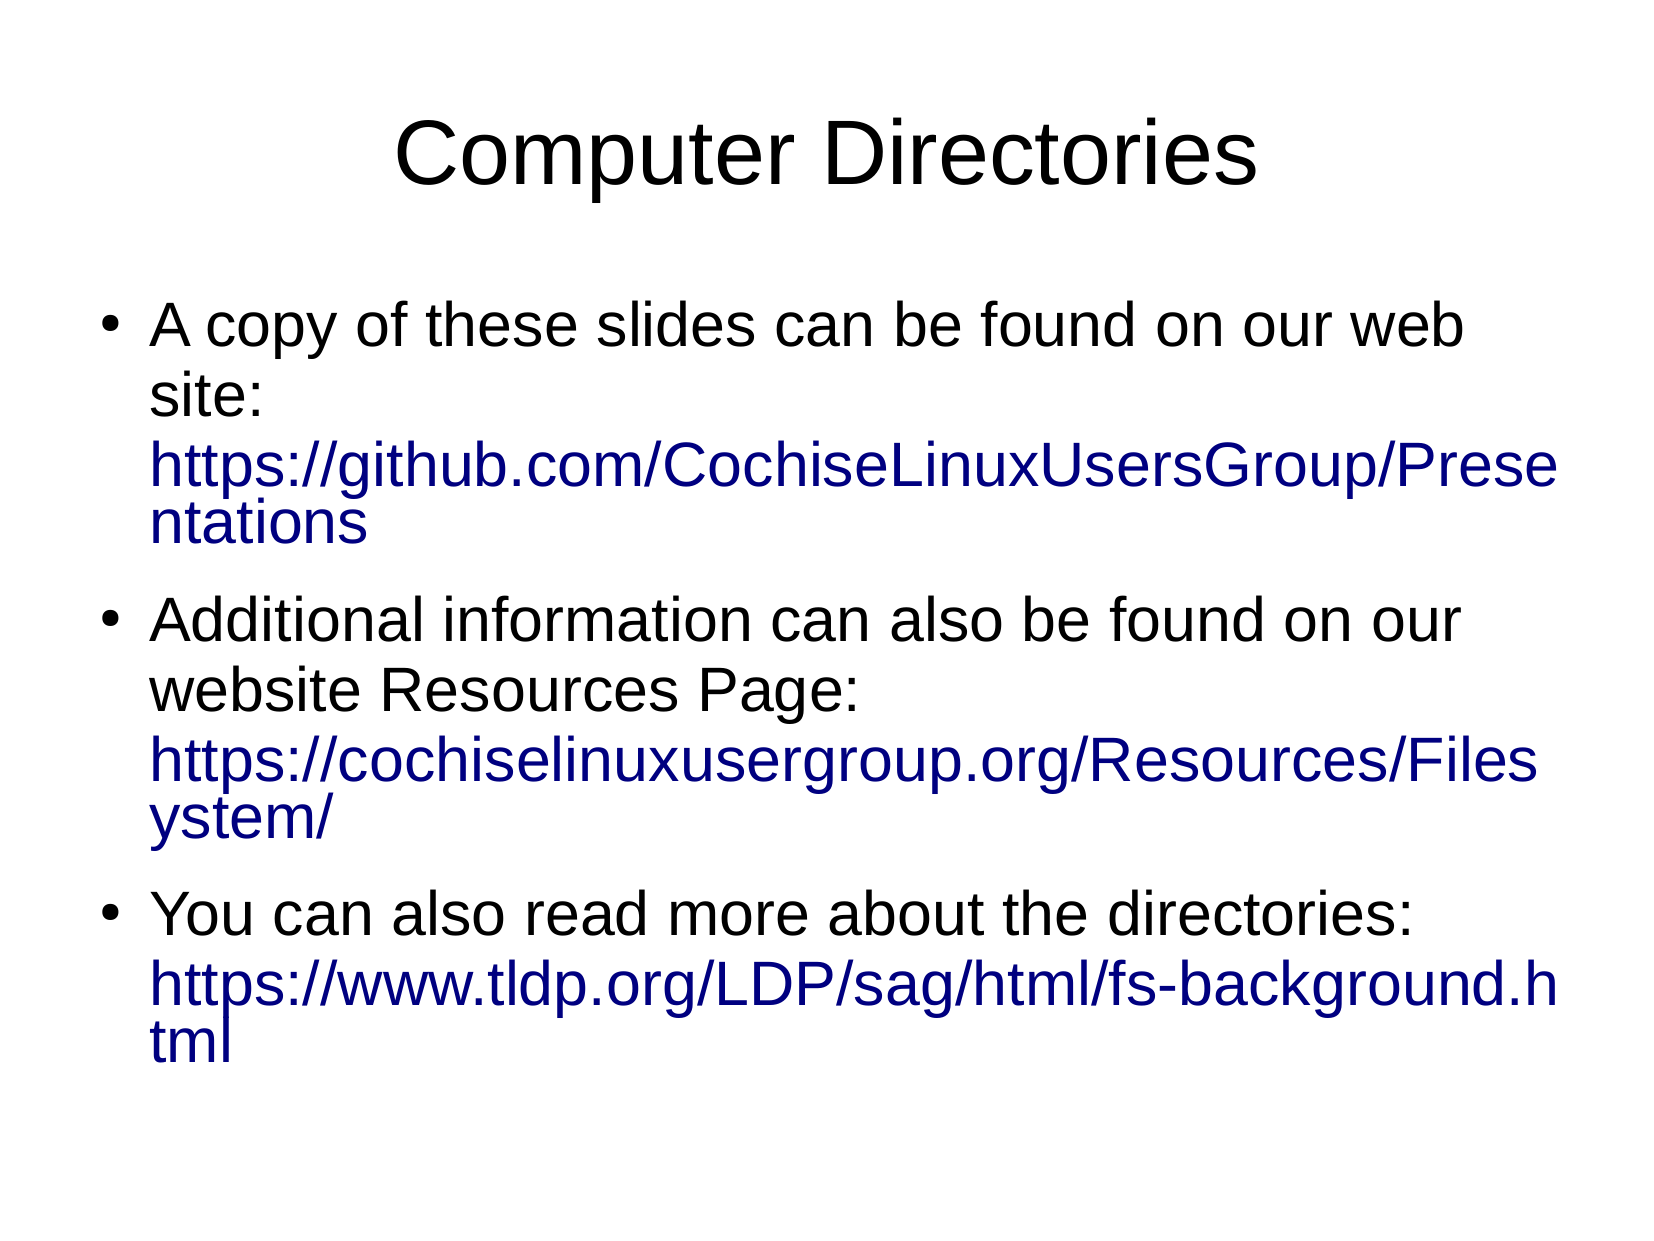

# Computer Directories
A copy of these slides can be found on our web site: https://github.com/CochiseLinuxUsersGroup/Presentations
Additional information can also be found on our website Resources Page: https://cochiselinuxusergroup.org/Resources/Filesystem/
You can also read more about the directories: https://www.tldp.org/LDP/sag/html/fs-background.html